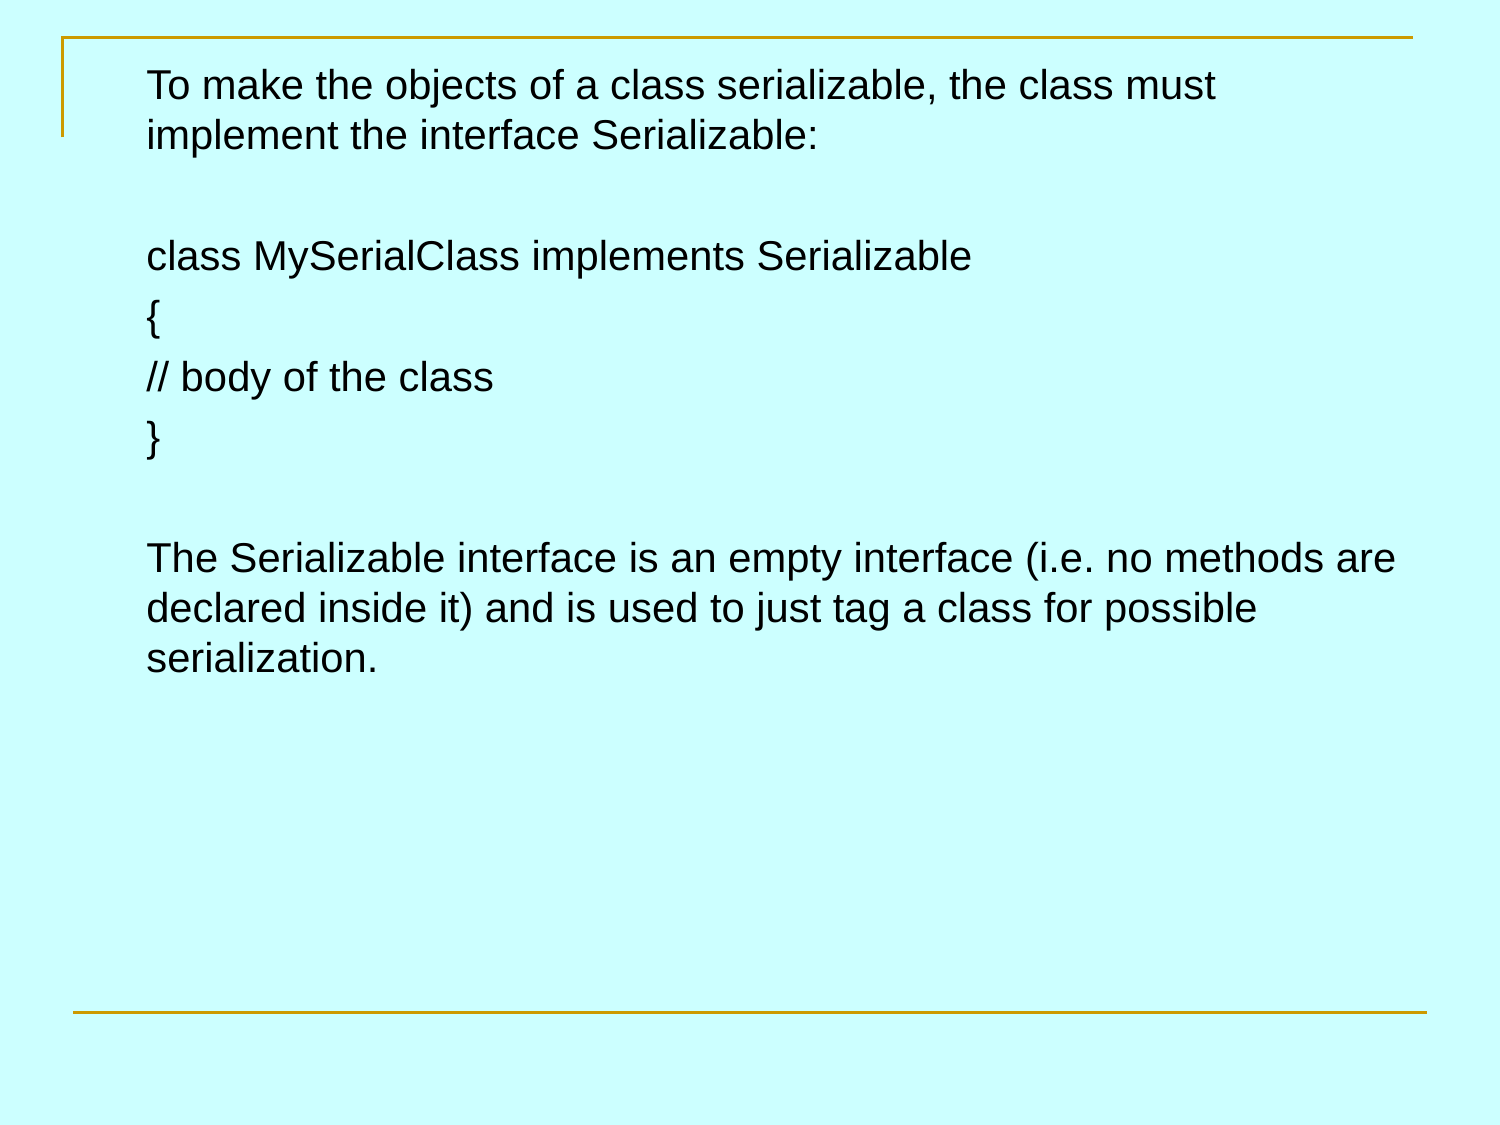

# To make the objects of a class serializable, the class must implement the interface Serializable:
	class MySerialClass implements Serializable
	{
	// body of the class
	}
	The Serializable interface is an empty interface (i.e. no methods are declared inside it) and is used to just tag a class for possible serialization.